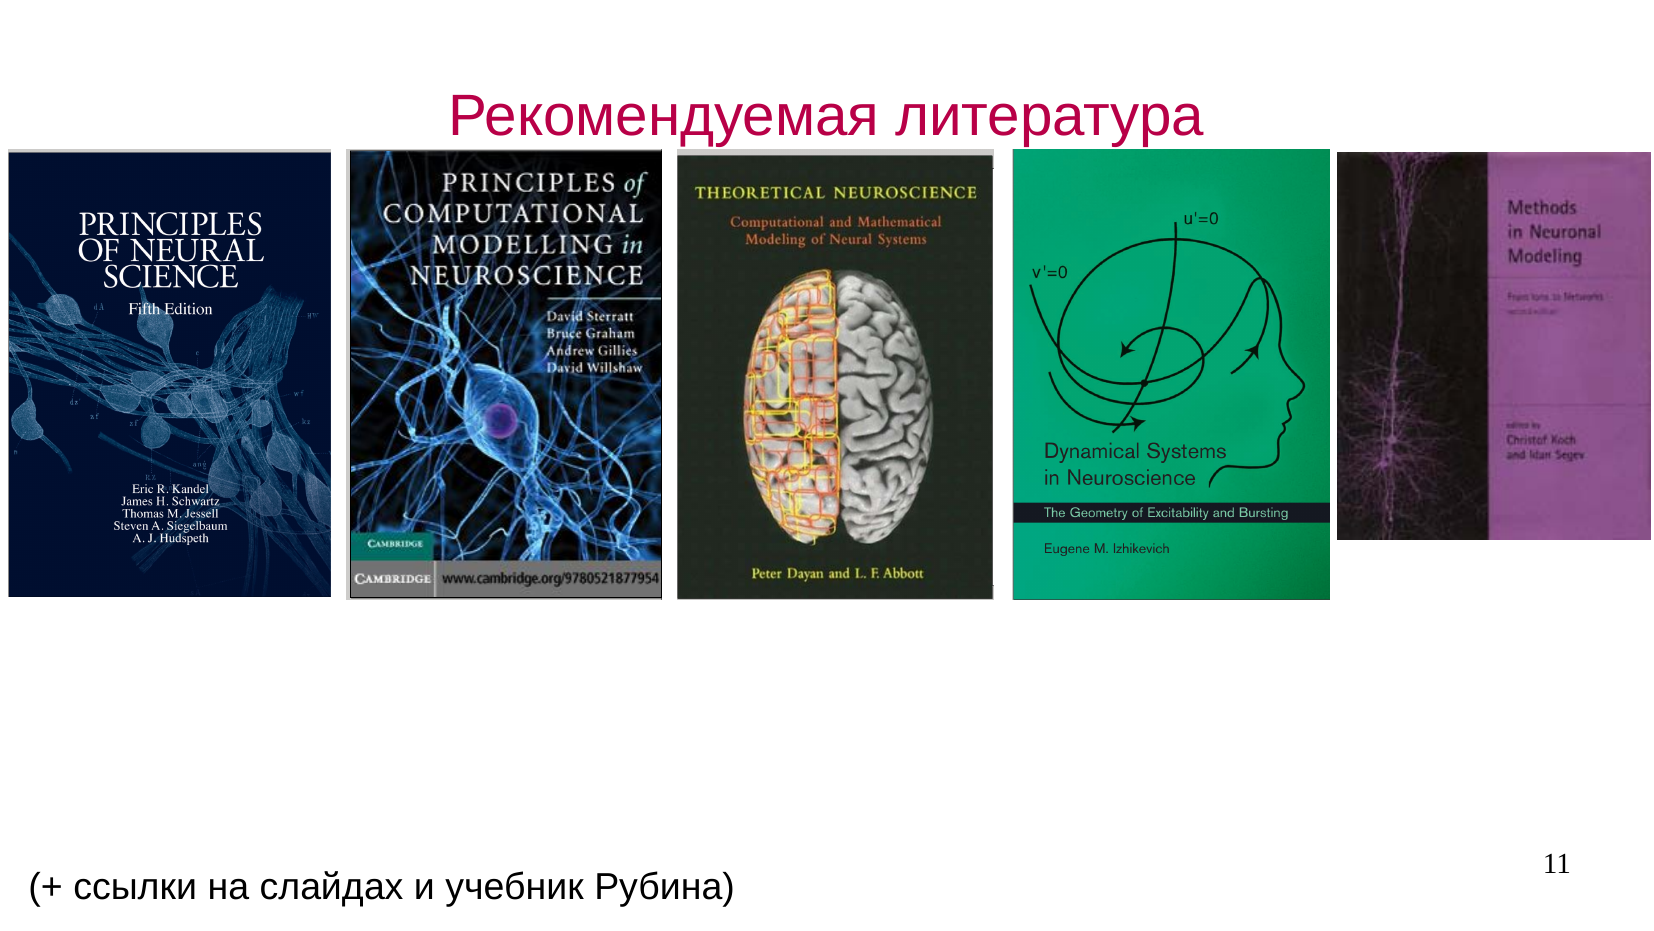

# Рекомендуемая литература
11
(+ ссылки на слайдах и учебник Рубина)